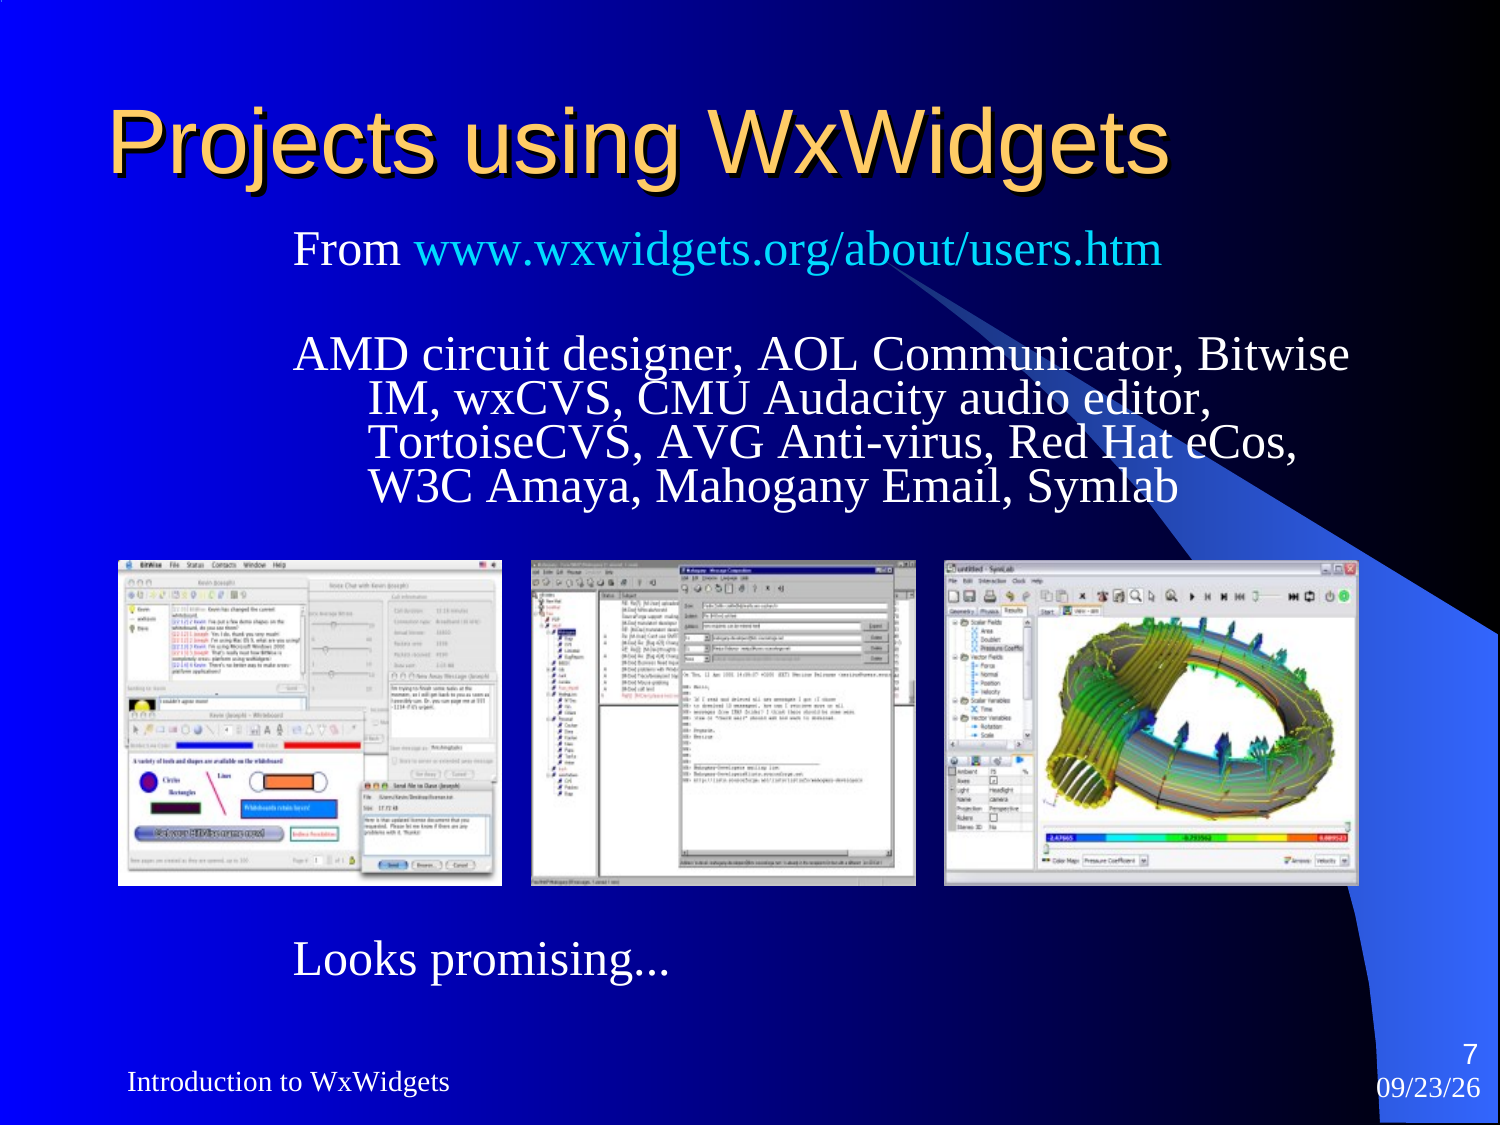

# Projects using WxWidgets
From www.wxwidgets.org/about/users.htm
AMD circuit designer, AOL Communicator, Bitwise IM, wxCVS, CMU Audacity audio editor, TortoiseCVS, AVG Anti-virus, Red Hat eCos, W3C Amaya, Mahogany Email, Symlab
Looks promising...
7
Introduction to WxWidgets